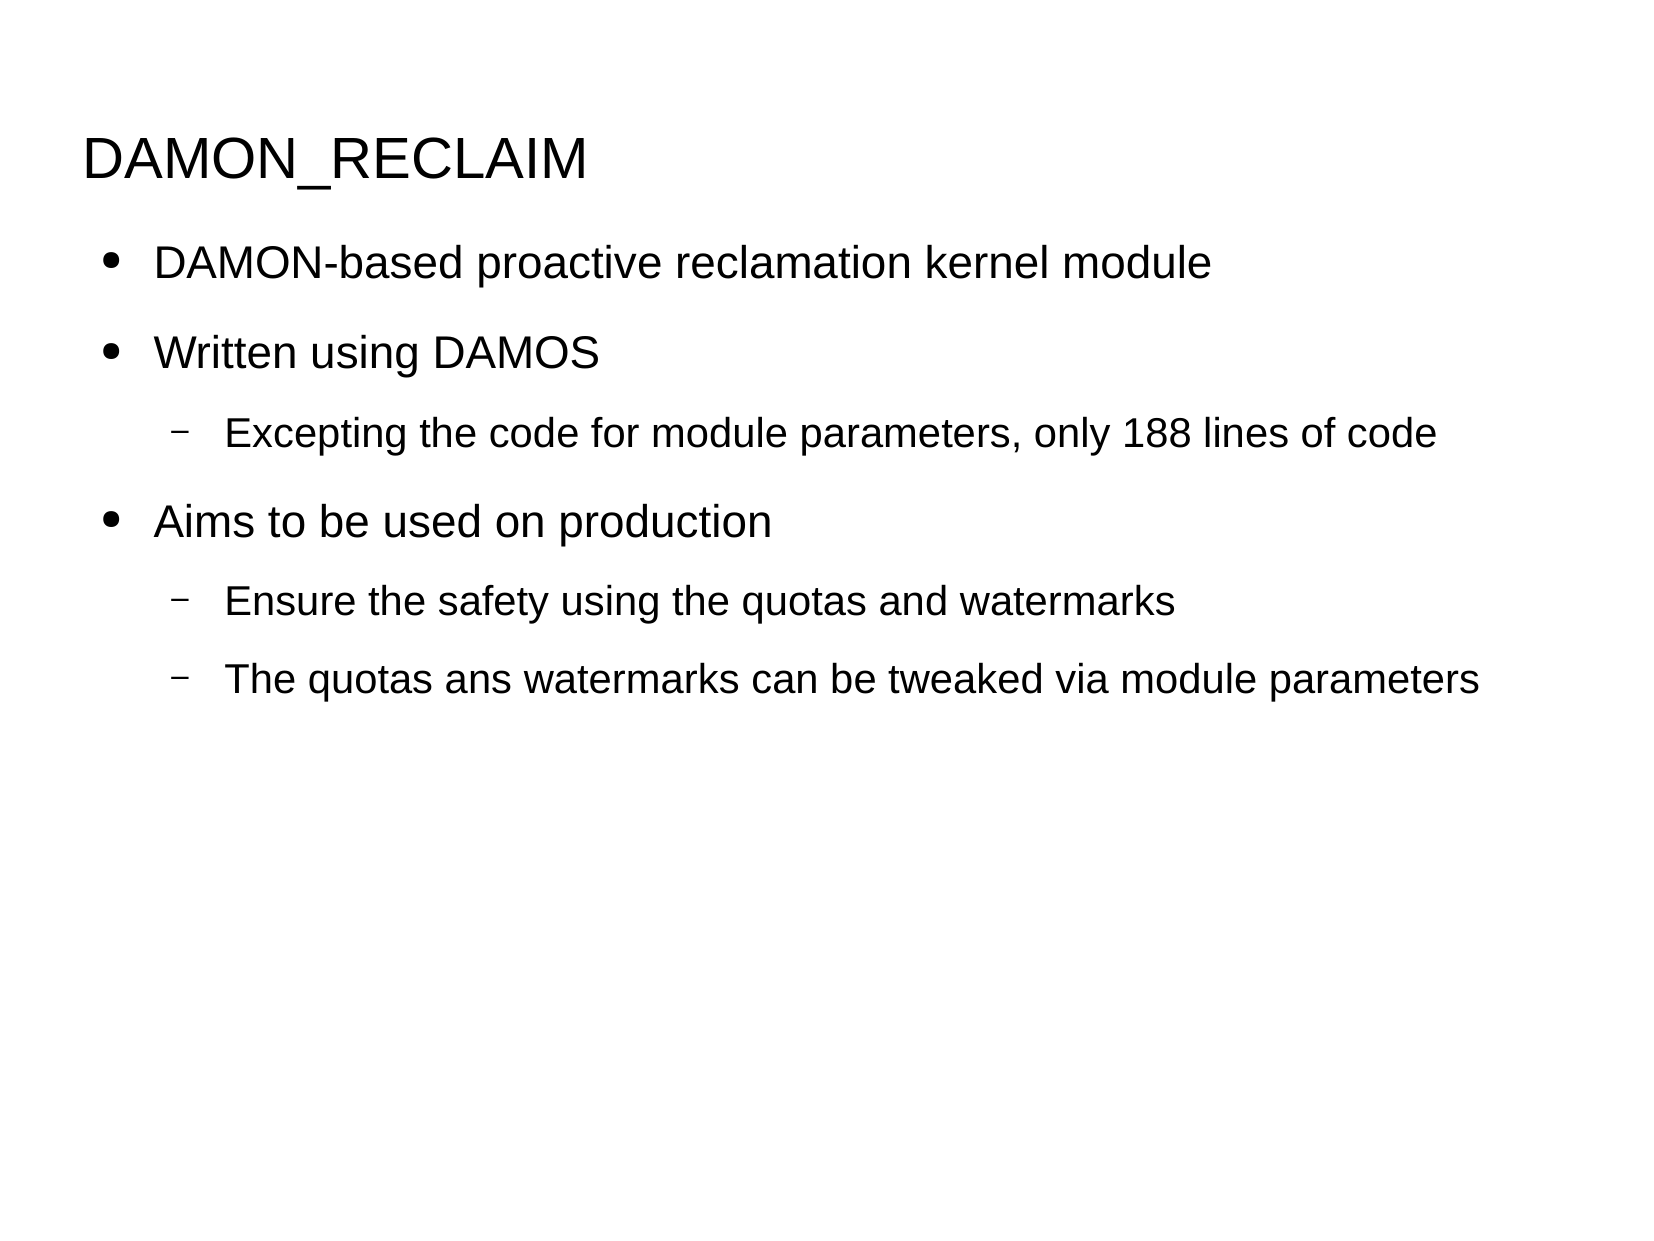

# DAMON_RECLAIM
DAMON-based proactive reclamation kernel module
Written using DAMOS
Excepting the code for module parameters, only 188 lines of code
Aims to be used on production
Ensure the safety using the quotas and watermarks
The quotas ans watermarks can be tweaked via module parameters